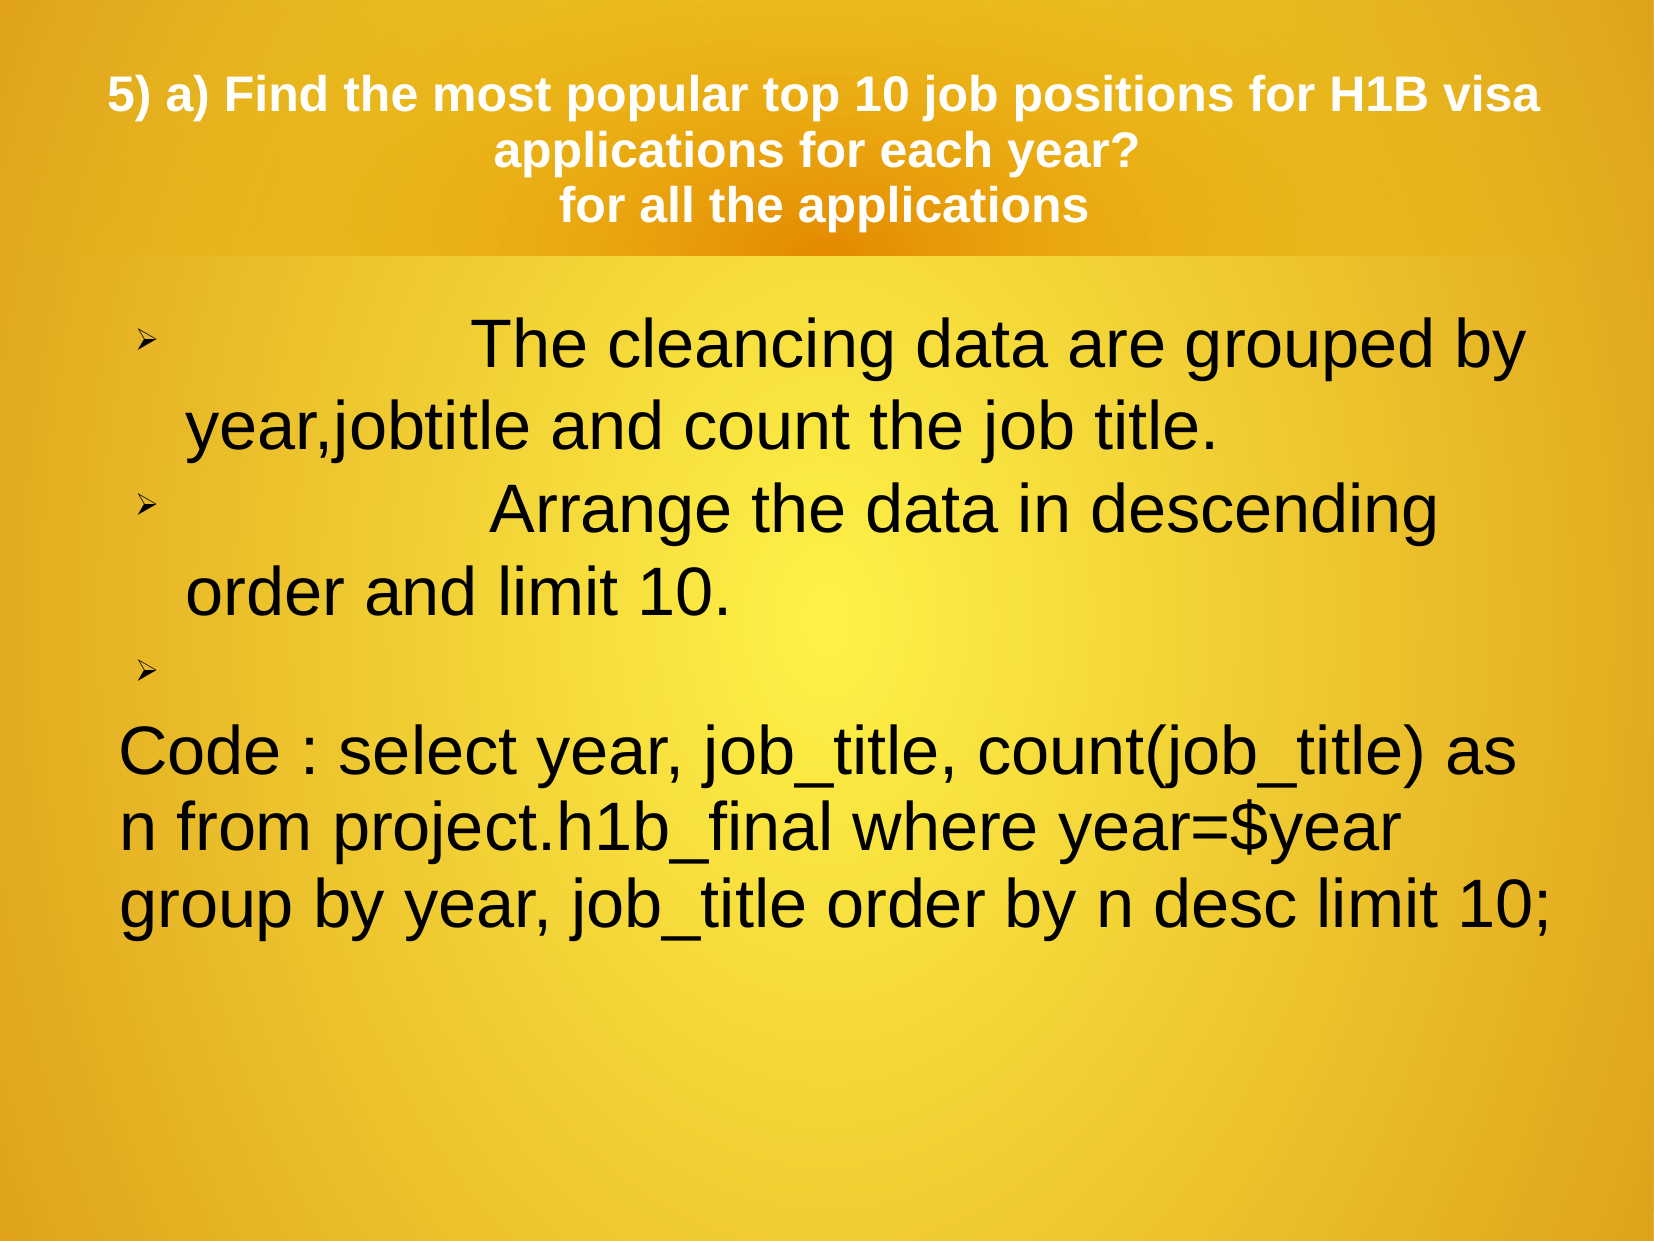

# 5) a) Find the most popular top 10 job positions for H1B visa applications for each year? for all the applications
 The cleancing data are grouped by year,jobtitle and count the job title.
 Arrange the data in descending order and limit 10.
Code : select year, job_title, count(job_title) as n from project.h1b_final where year=$year group by year, job_title order by n desc limit 10;